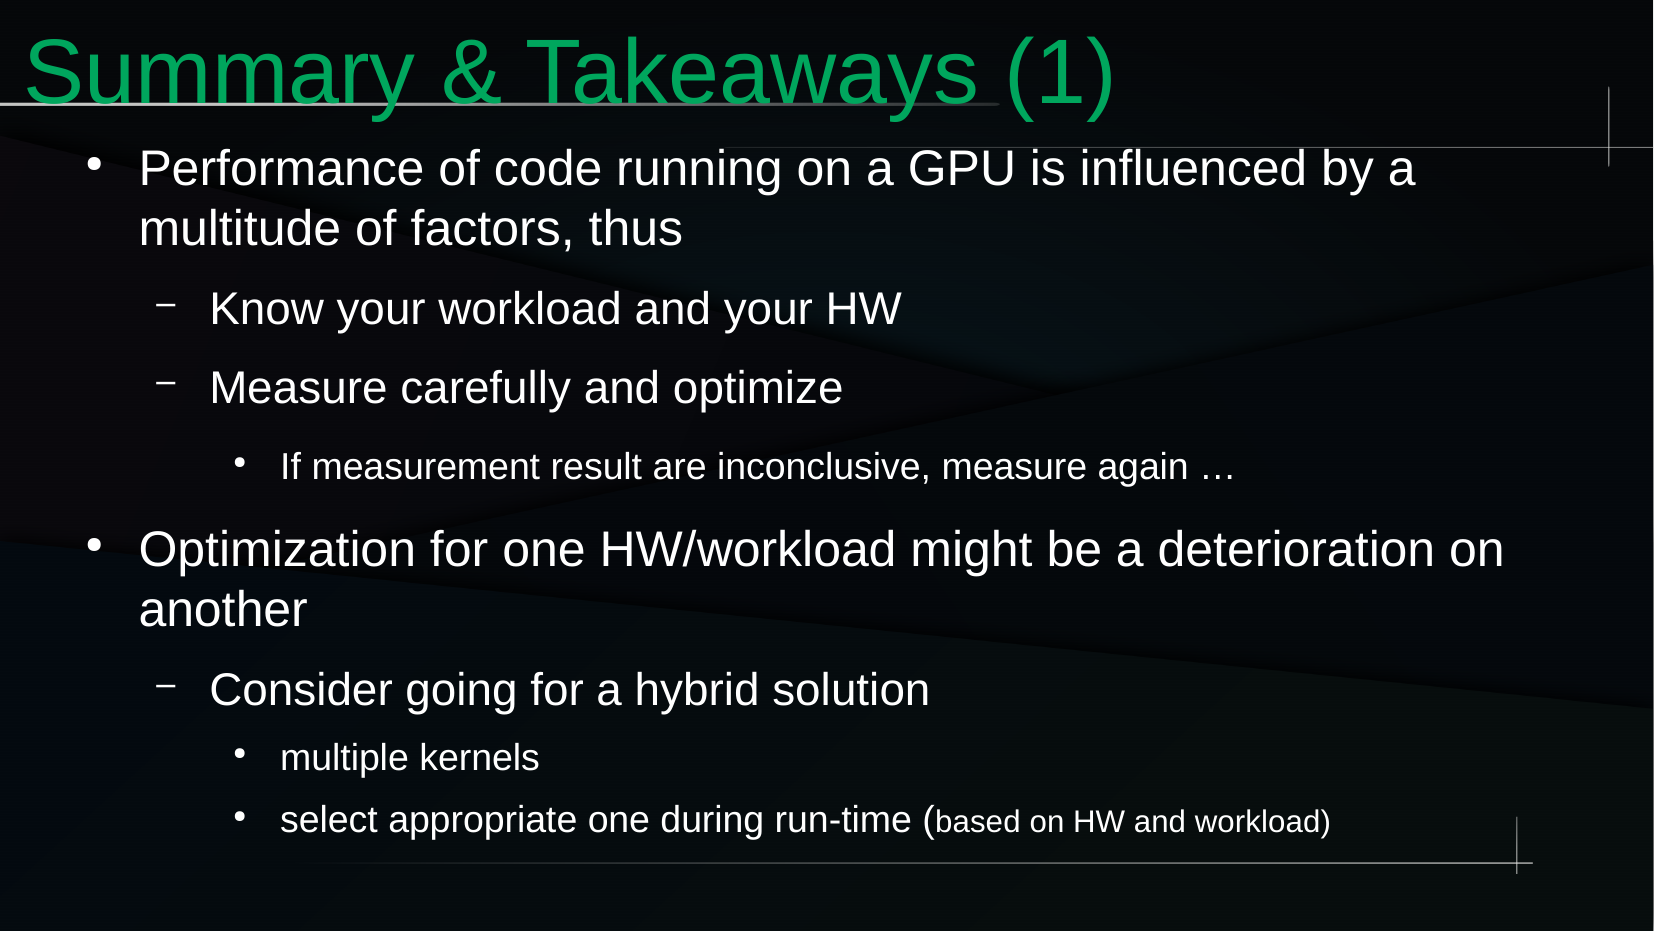

# Summary & Takeaways (1)
Performance of code running on a GPU is influenced by a multitude of factors, thus
Know your workload and your HW
Measure carefully and optimize
If measurement result are inconclusive, measure again …
Optimization for one HW/workload might be a deterioration on another
Consider going for a hybrid solution
multiple kernels
select appropriate one during run-time (based on HW and workload)